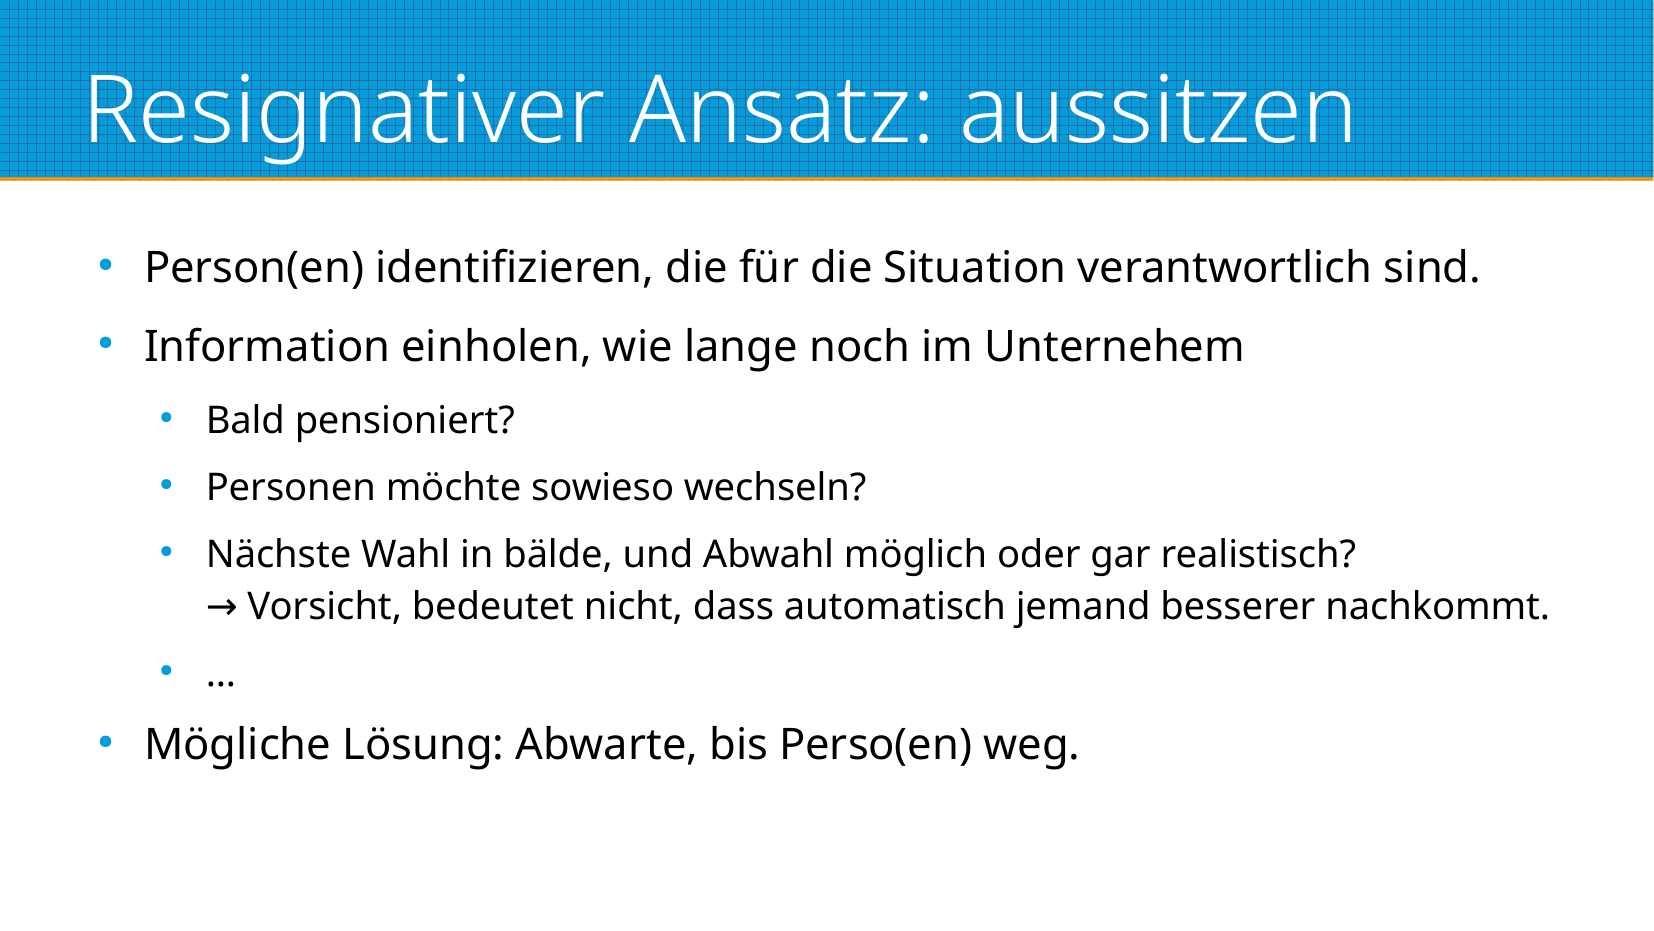

# Resignativer Ansatz: aussitzen
Person(en) identifizieren, die für die Situation verantwortlich sind.
Information einholen, wie lange noch im Unternehem
Bald pensioniert?
Personen möchte sowieso wechseln?
Nächste Wahl in bälde, und Abwahl möglich oder gar realistisch?
→ Vorsicht, bedeutet nicht, dass automatisch jemand besserer nachkommt.
…
Mögliche Lösung: Abwarte, bis Perso(en) weg.